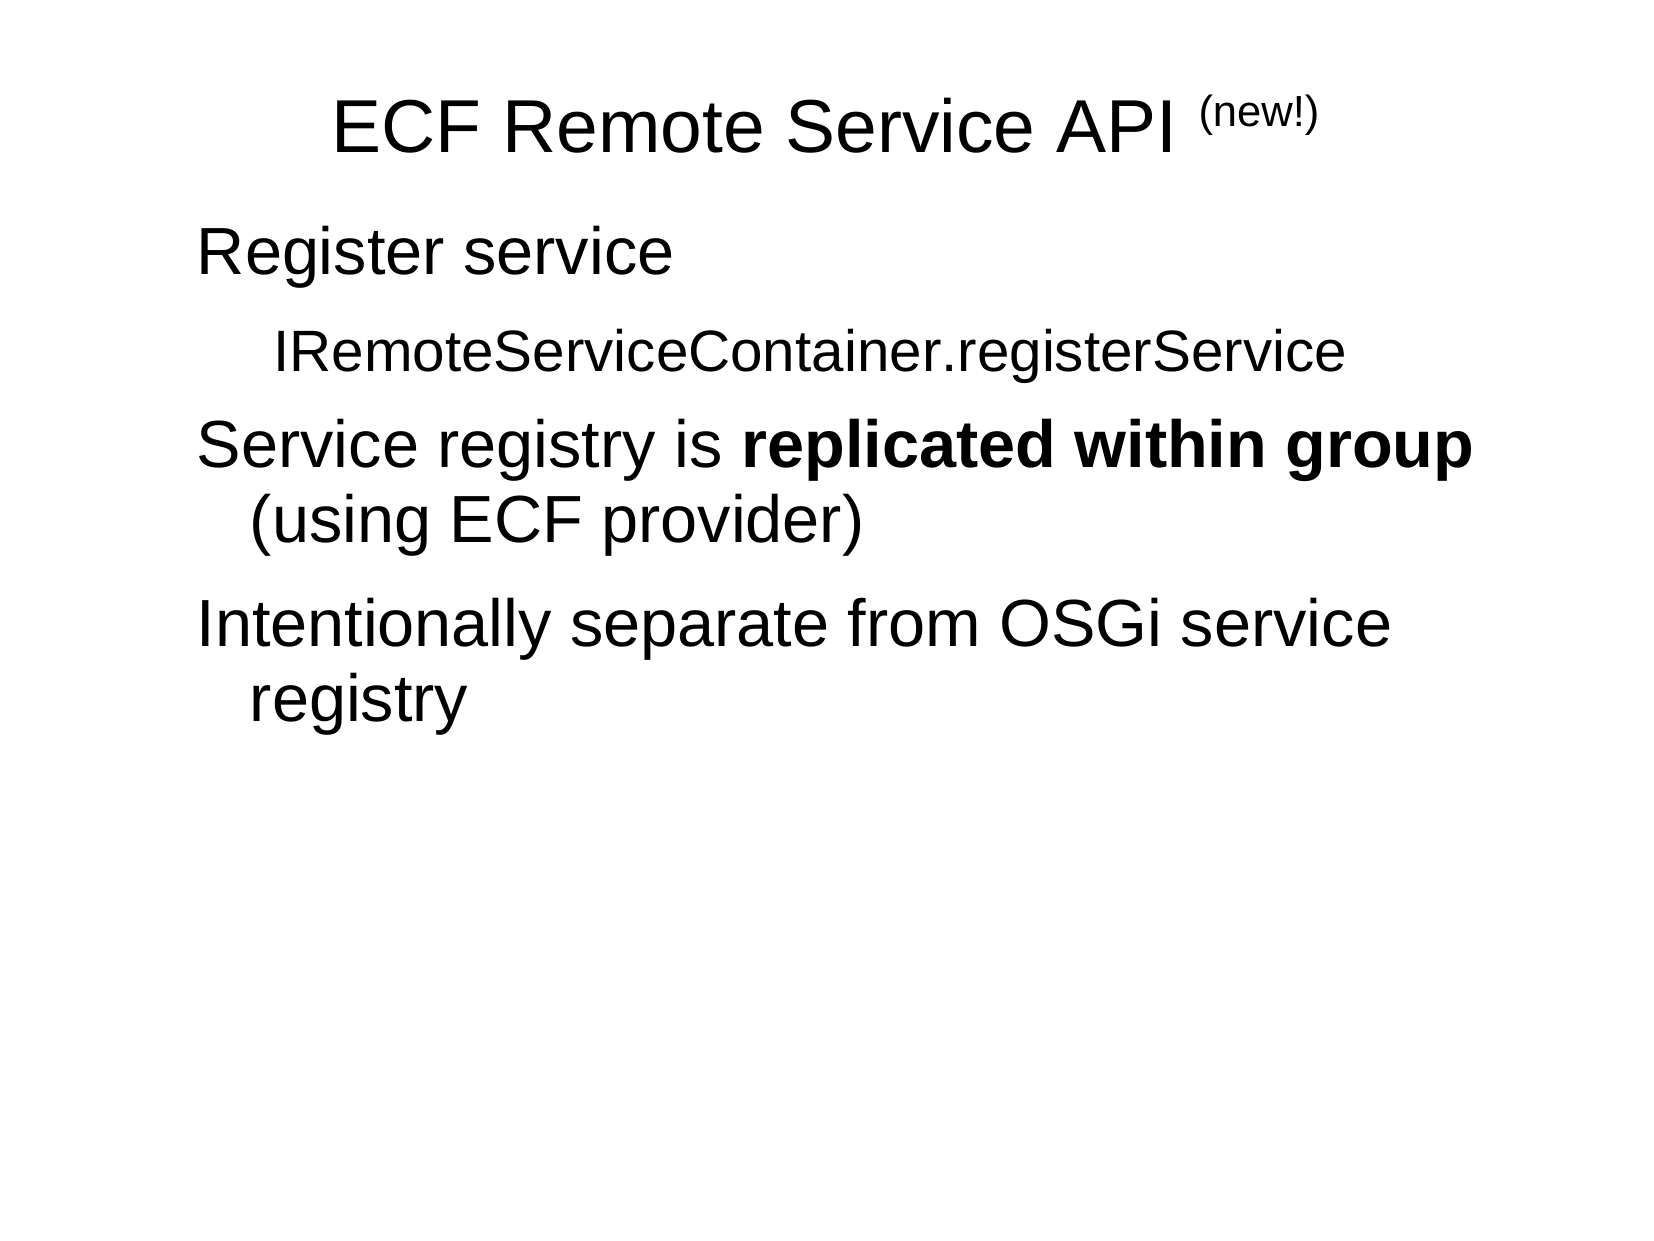

# ECF Remote Service API (new!)
Register service
IRemoteServiceContainer.registerService
Service registry is replicated within group (using ECF provider)
Intentionally separate from OSGi service registry